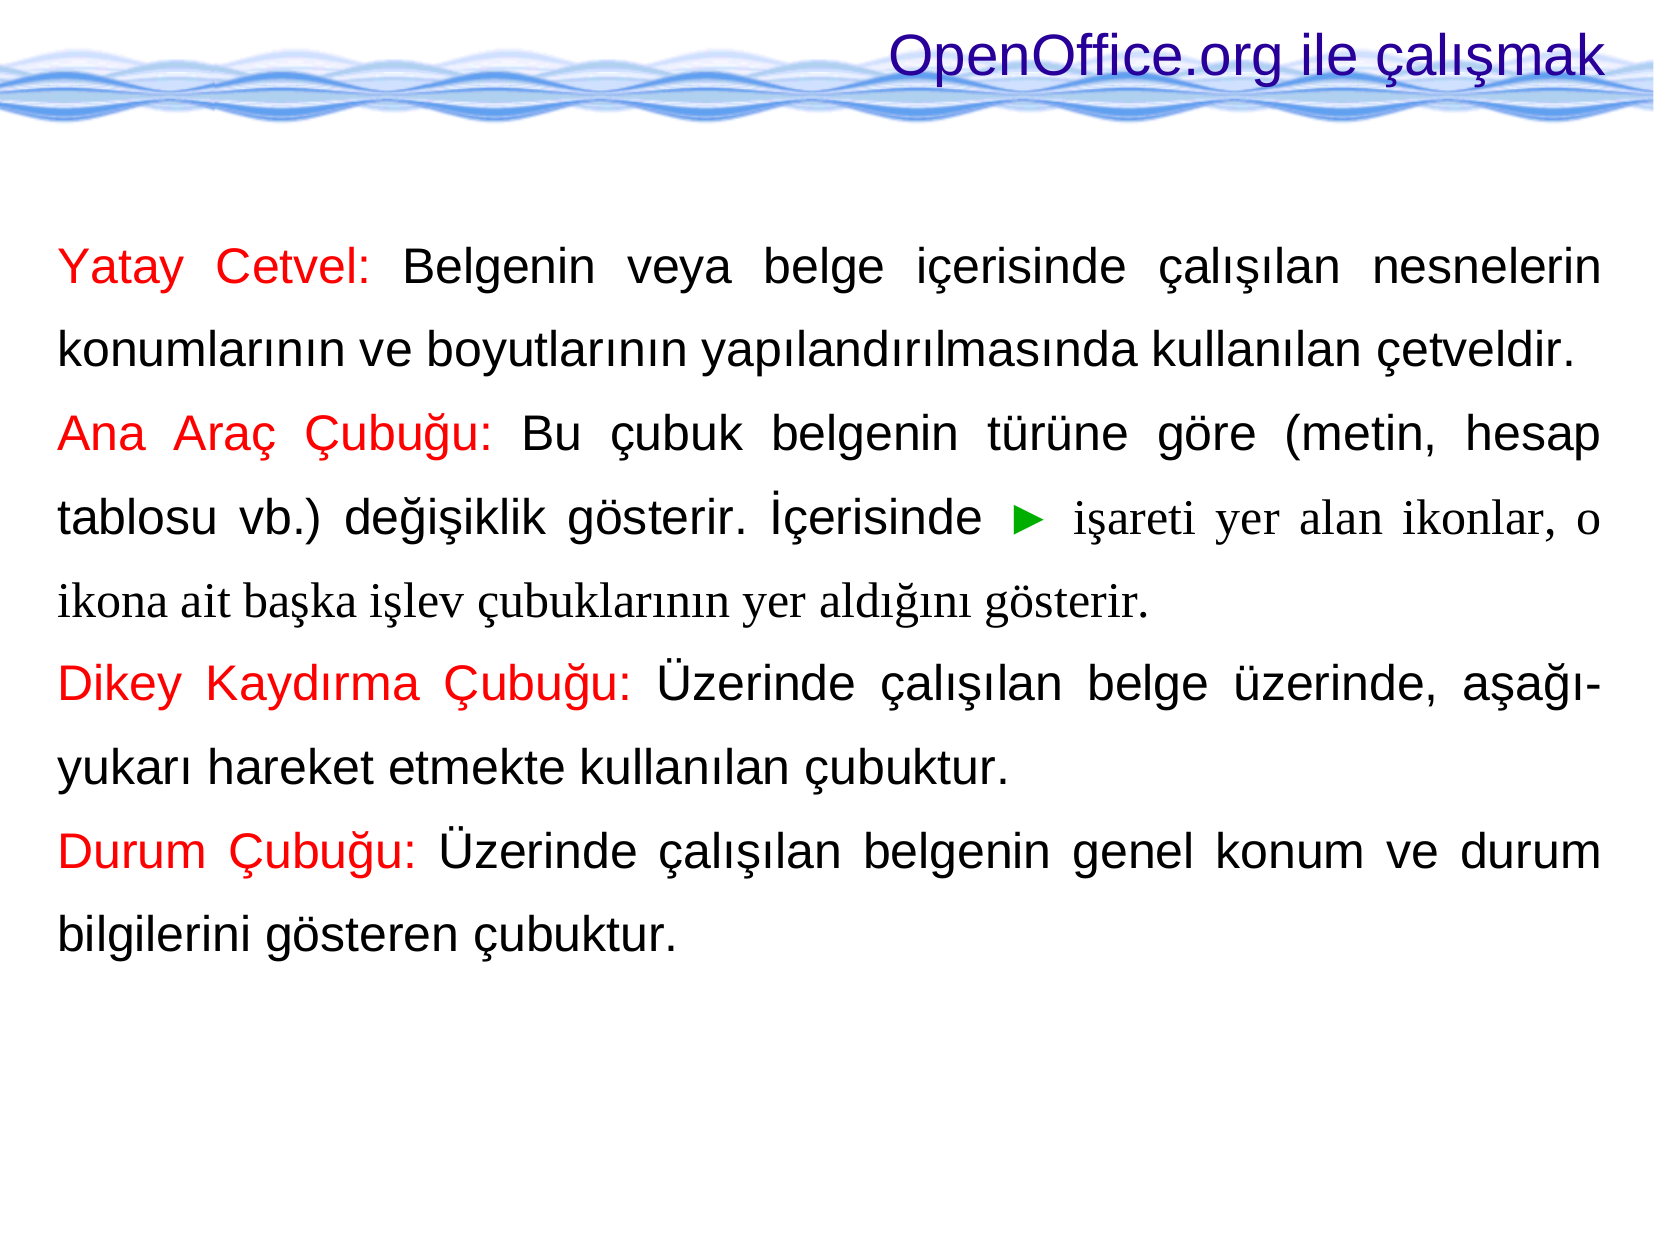

OpenOffice.org ile çalışmak
Yatay Cetvel: Belgenin veya belge içerisinde çalışılan nesnelerin konumlarının ve boyutlarının yapılandırılmasında kullanılan çetveldir.
Ana Araç Çubuğu: Bu çubuk belgenin türüne göre (metin, hesap tablosu vb.) değişiklik gösterir. İçerisinde ► işareti yer alan ikonlar, o ikona ait başka işlev çubuklarının yer aldığını gösterir.
Dikey Kaydırma Çubuğu: Üzerinde çalışılan belge üzerinde, aşağı-yukarı hareket etmekte kullanılan çubuktur.
Durum Çubuğu: Üzerinde çalışılan belgenin genel konum ve durum bilgilerini gösteren çubuktur.